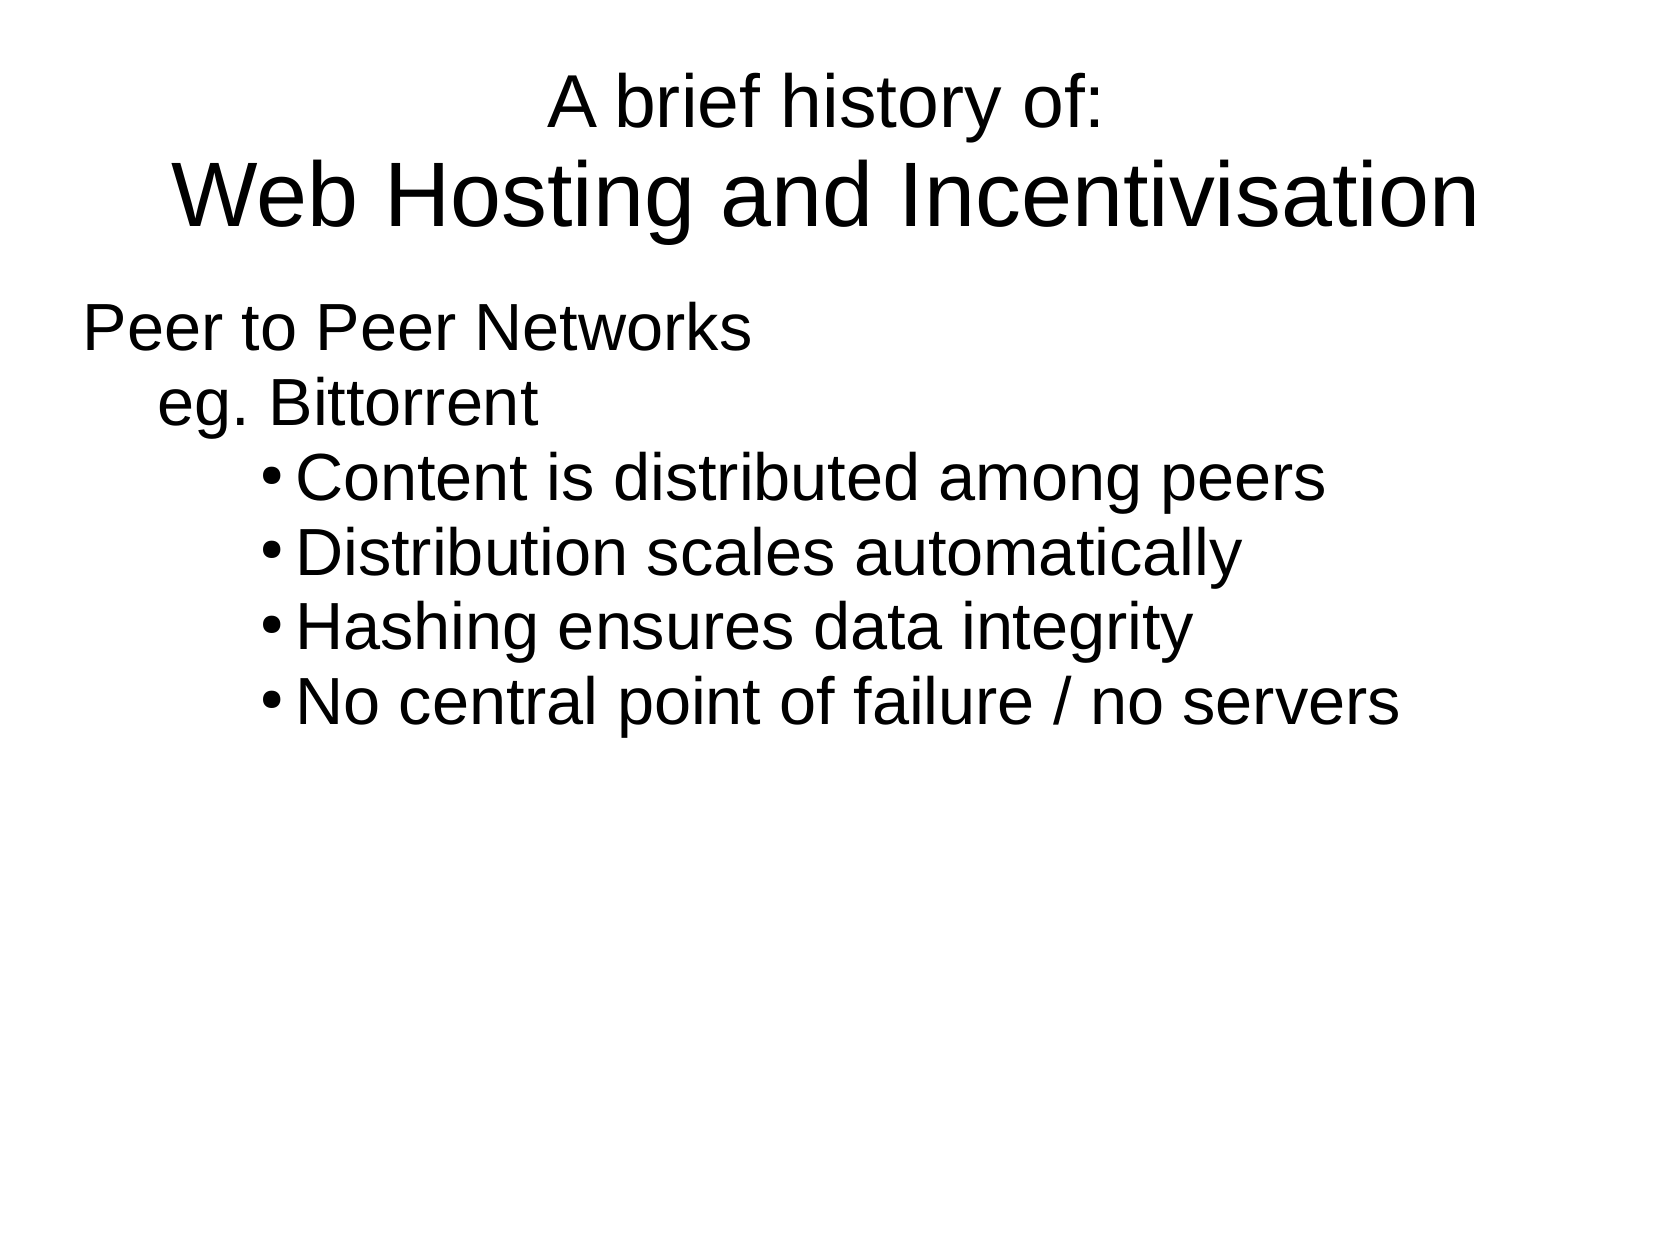

# A brief history of: Web Hosting and Incentivisation
Peer to Peer Networks
	eg. Bittorrent
Content is distributed among peers
Distribution scales automatically
Hashing ensures data integrity
No central point of failure / no servers